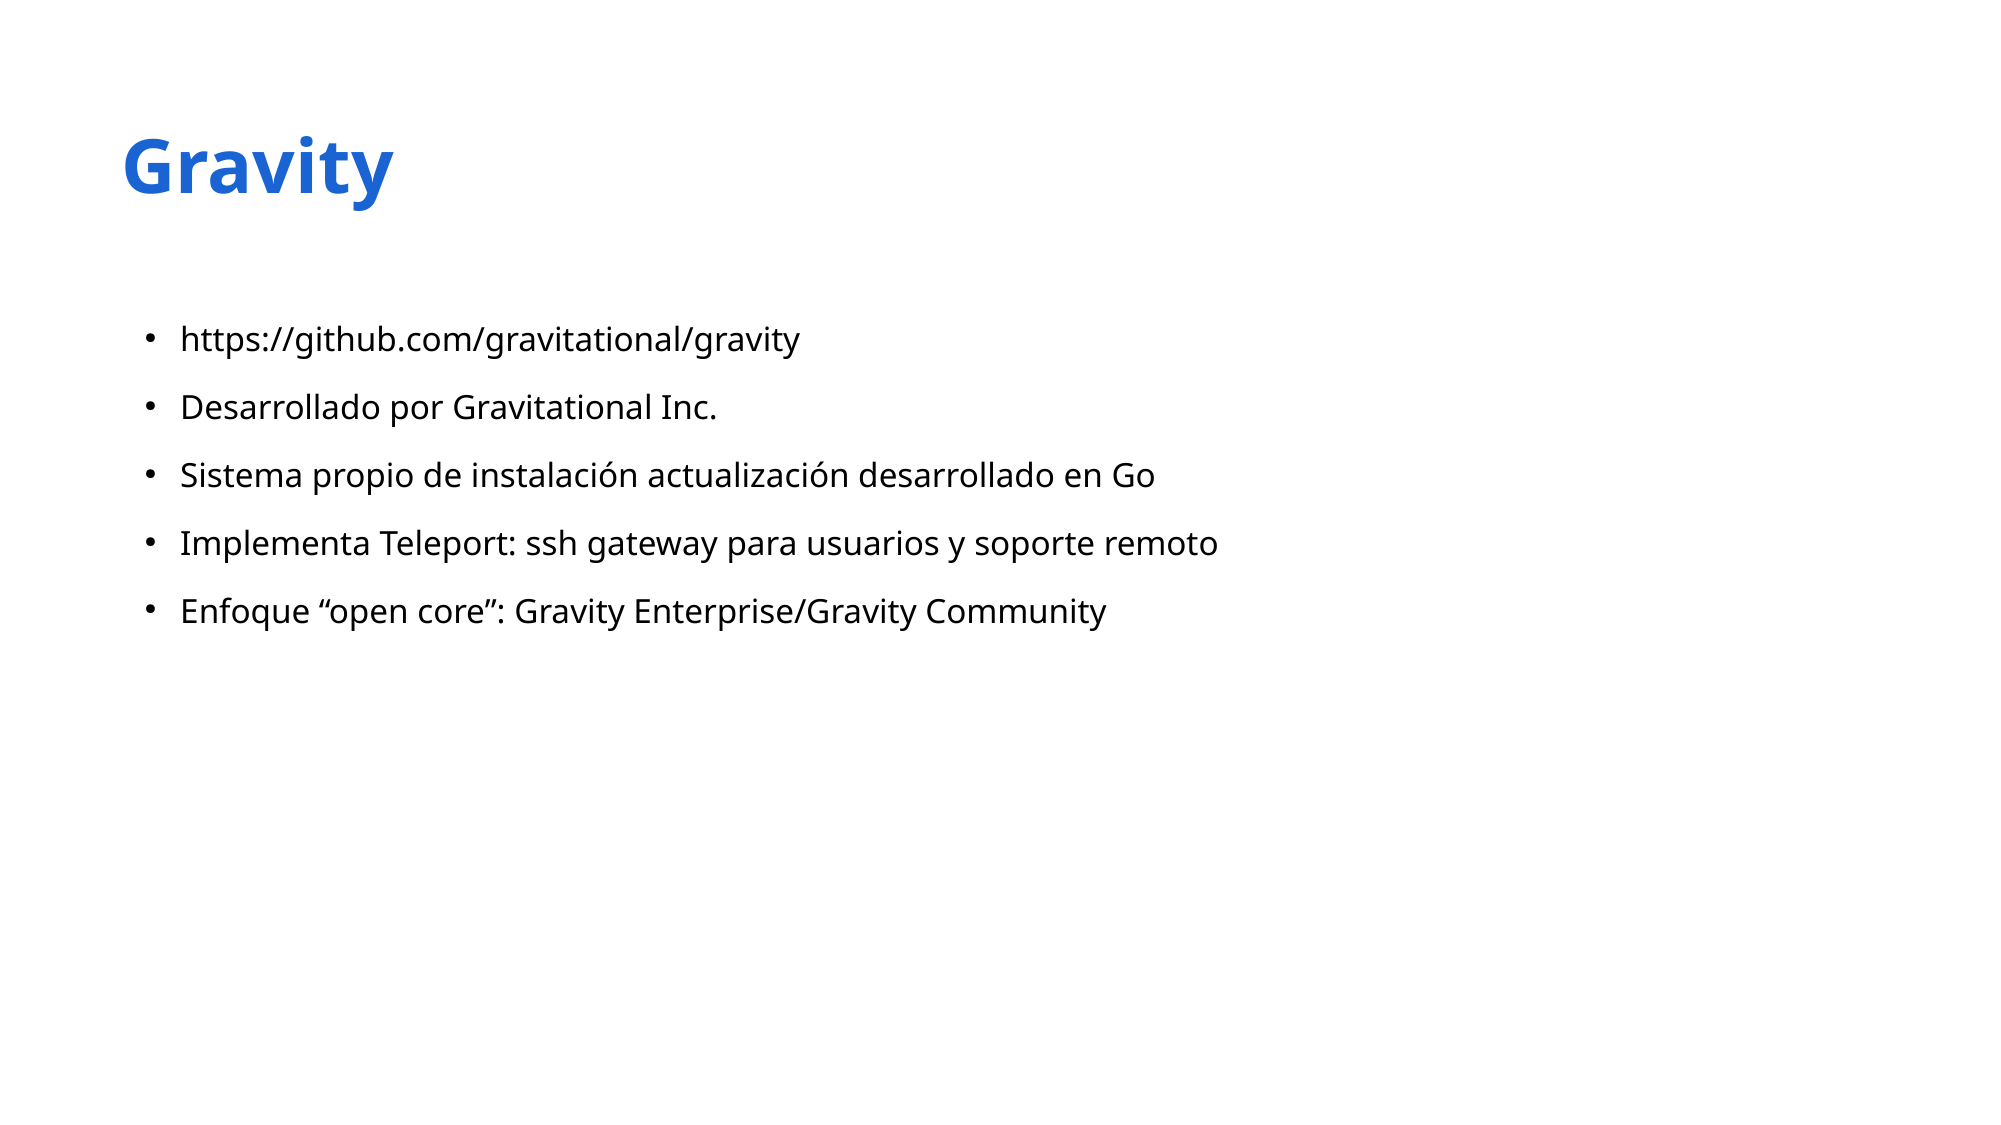

Gravity
https://github.com/gravitational/gravity
Desarrollado por Gravitational Inc.
Sistema propio de instalación actualización desarrollado en Go
Implementa Teleport: ssh gateway para usuarios y soporte remoto
Enfoque “open core”: Gravity Enterprise/Gravity Community